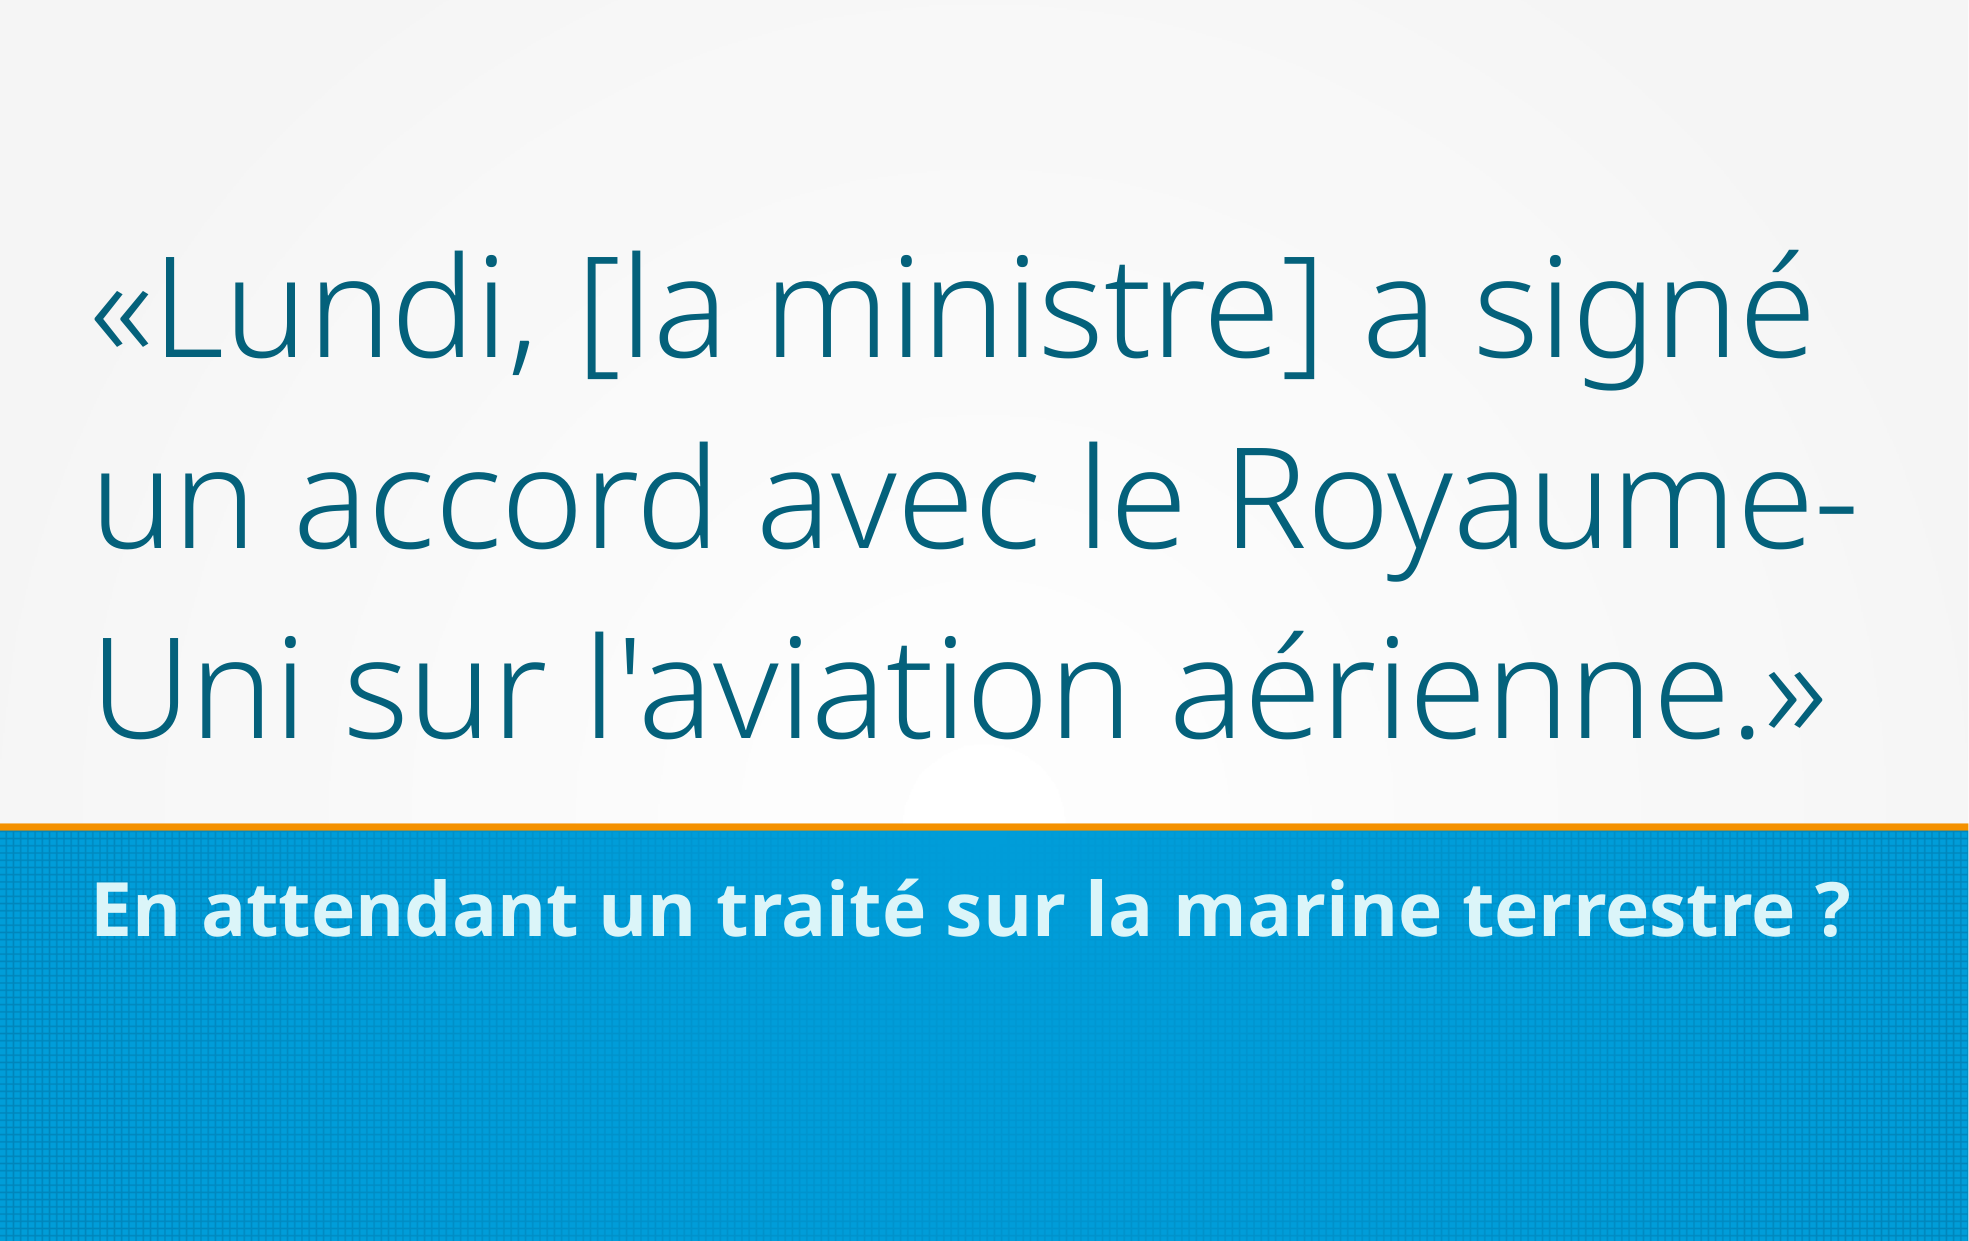

# «Lundi, [la ministre] a signé un accord avec le Royaume-Uni sur l'aviation aérienne.»
En attendant un traité sur la marine terrestre ?